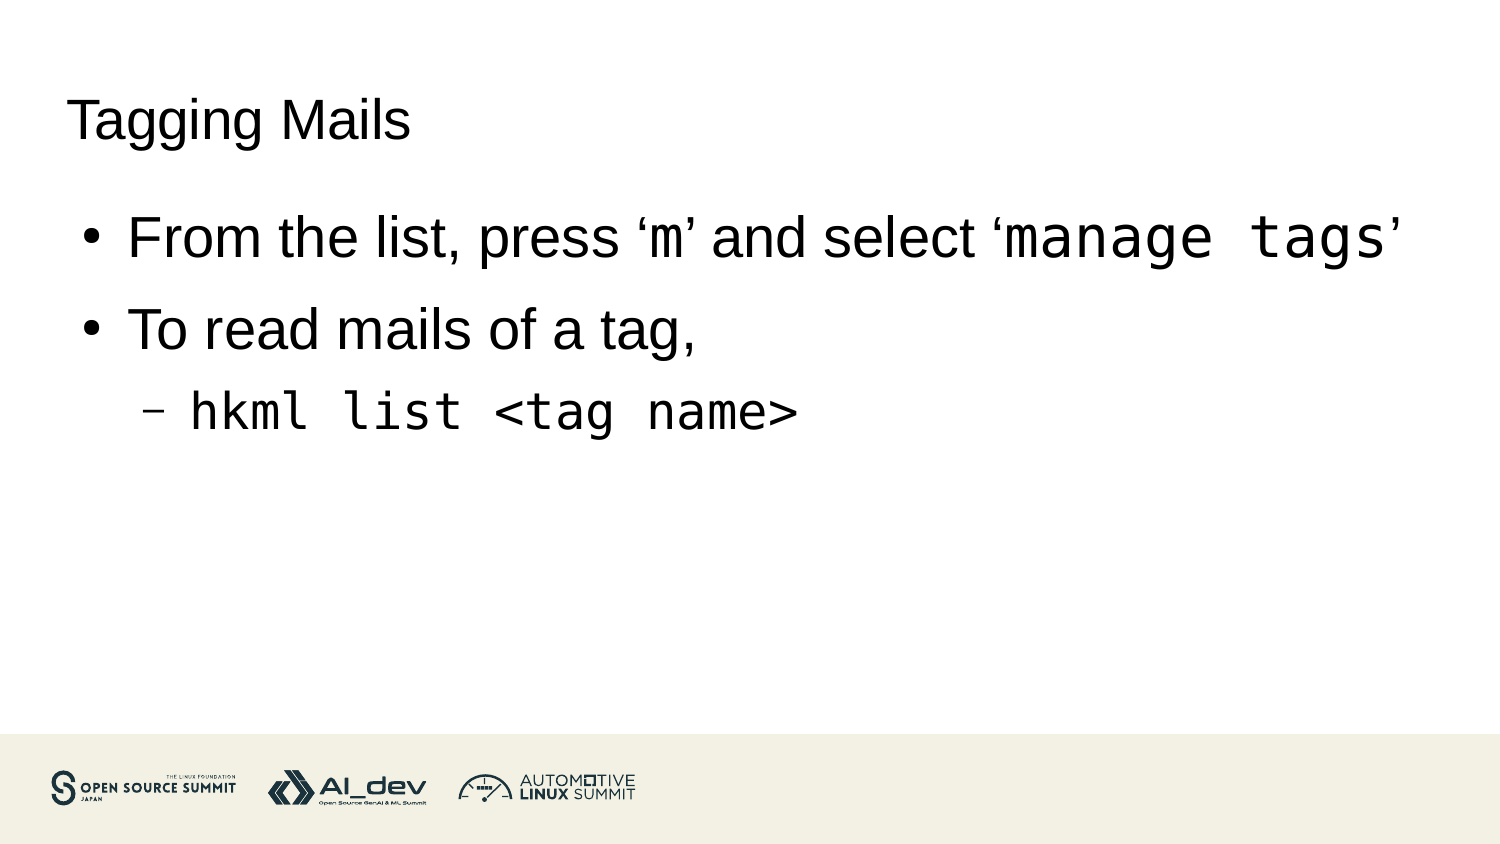

# Tagging Mails
From the list, press ‘m’ and select ‘manage tags’
To read mails of a tag,
hkml list <tag name>